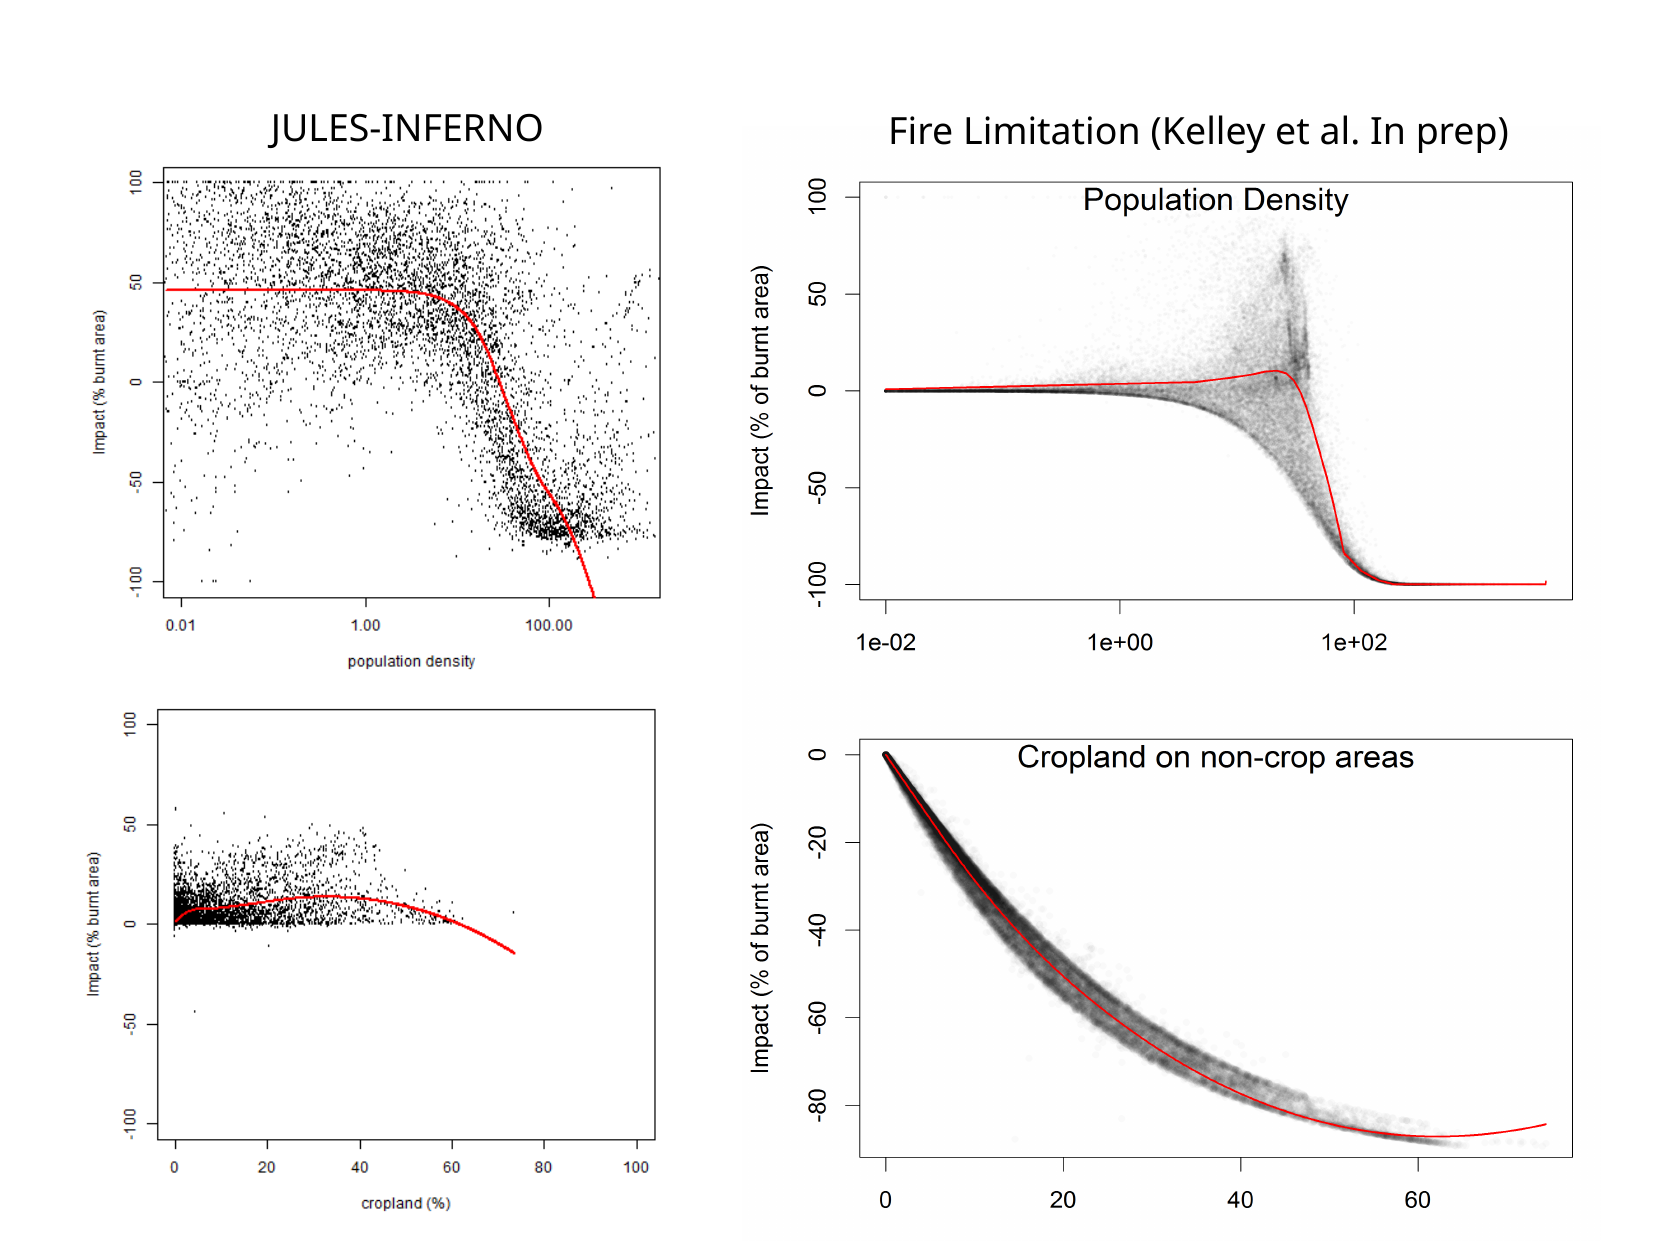

JULES-INFERNO
Fire Limitation (Kelley et al. In prep)